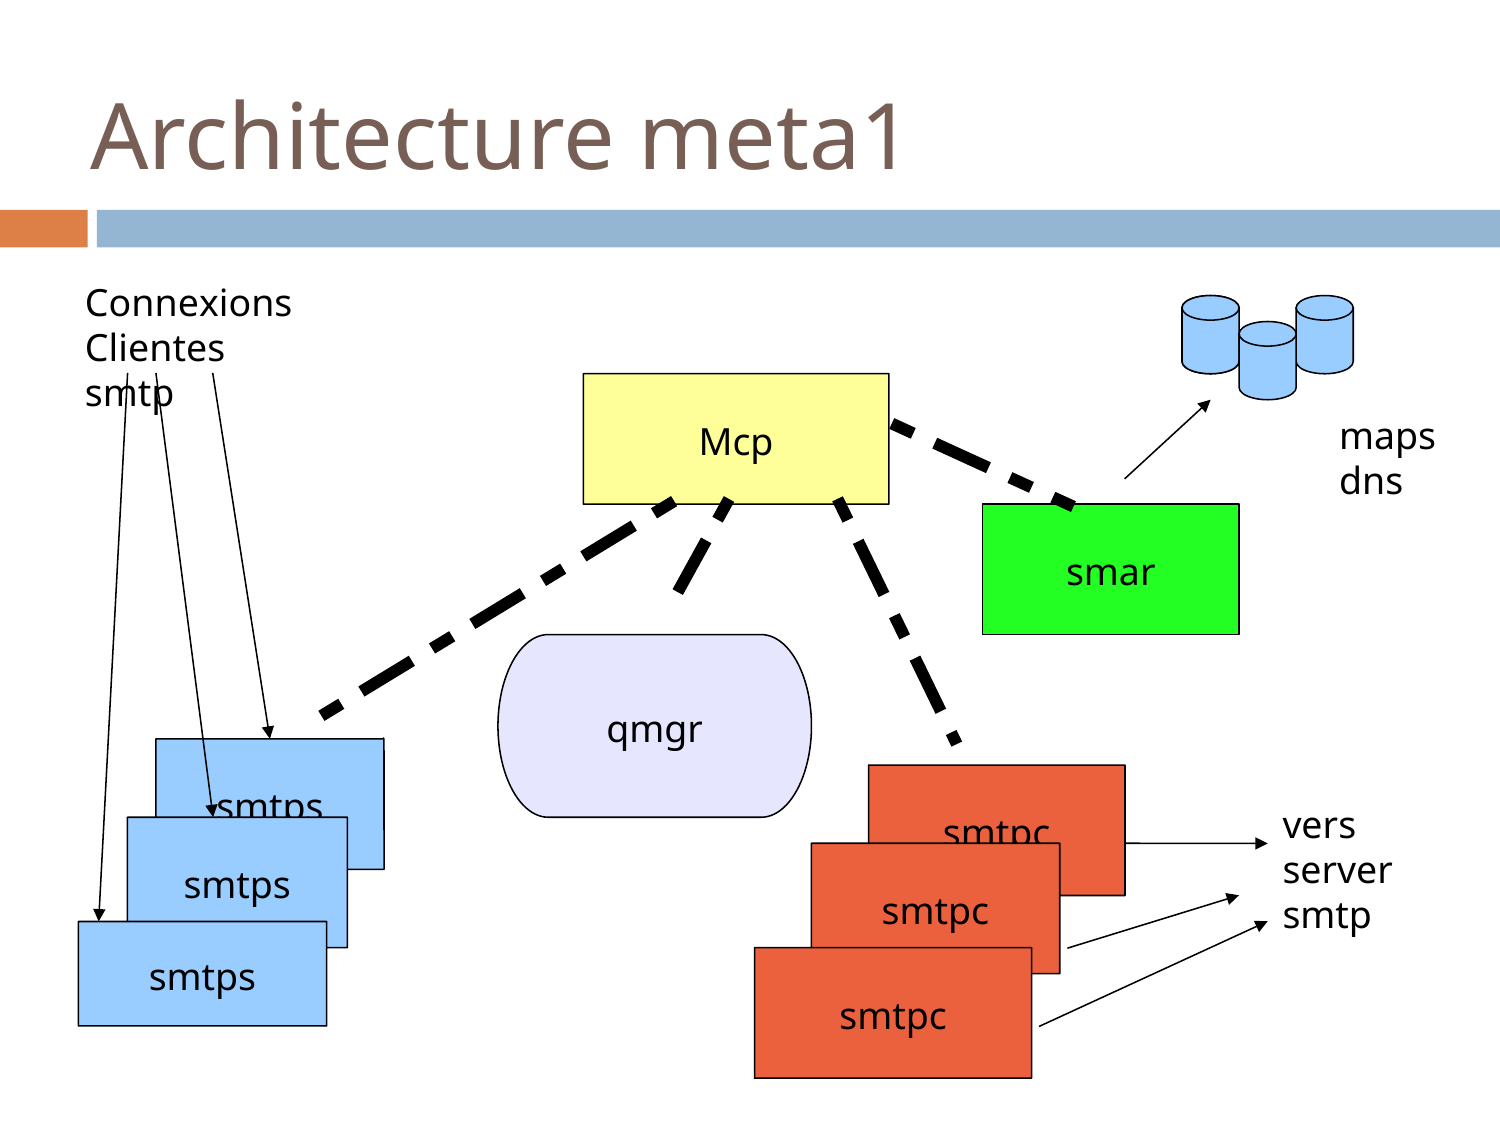

# Architecture meta1
Connexions
Clientes
smtp
Mcp
maps
dns
smar
qmgr
smtps
smtpc
vers server
smtp
smtps
smtpc
smtps
smtpc